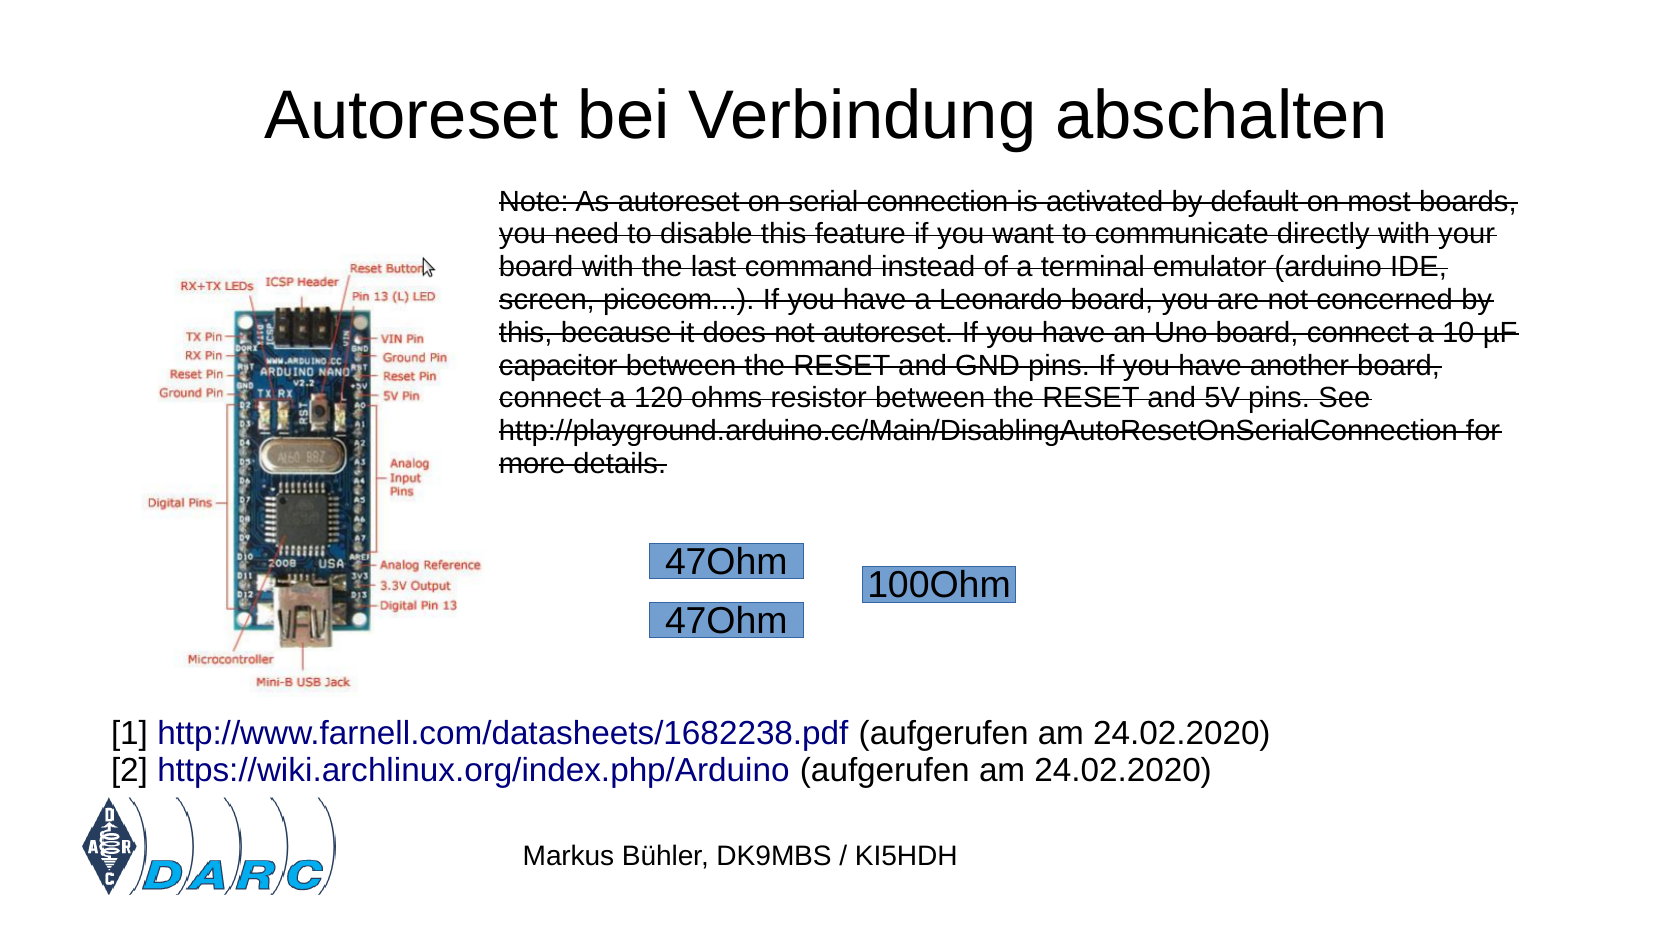

# Autoreset bei Verbindung abschalten
Note: As autoreset on serial connection is activated by default on most boards, you need to disable this feature if you want to communicate directly with your board with the last command instead of a terminal emulator (arduino IDE, screen, picocom...). If you have a Leonardo board, you are not concerned by this, because it does not autoreset. If you have an Uno board, connect a 10 µF capacitor between the RESET and GND pins. If you have another board, connect a 120 ohms resistor between the RESET and 5V pins. See http://playground.arduino.cc/Main/DisablingAutoResetOnSerialConnection for more details.
47Ohm
100Ohm
47Ohm
[1] http://www.farnell.com/datasheets/1682238.pdf (aufgerufen am 24.02.2020)
[2] https://wiki.archlinux.org/index.php/Arduino (aufgerufen am 24.02.2020)
Markus Bühler, DK9MBS / KI5HDH